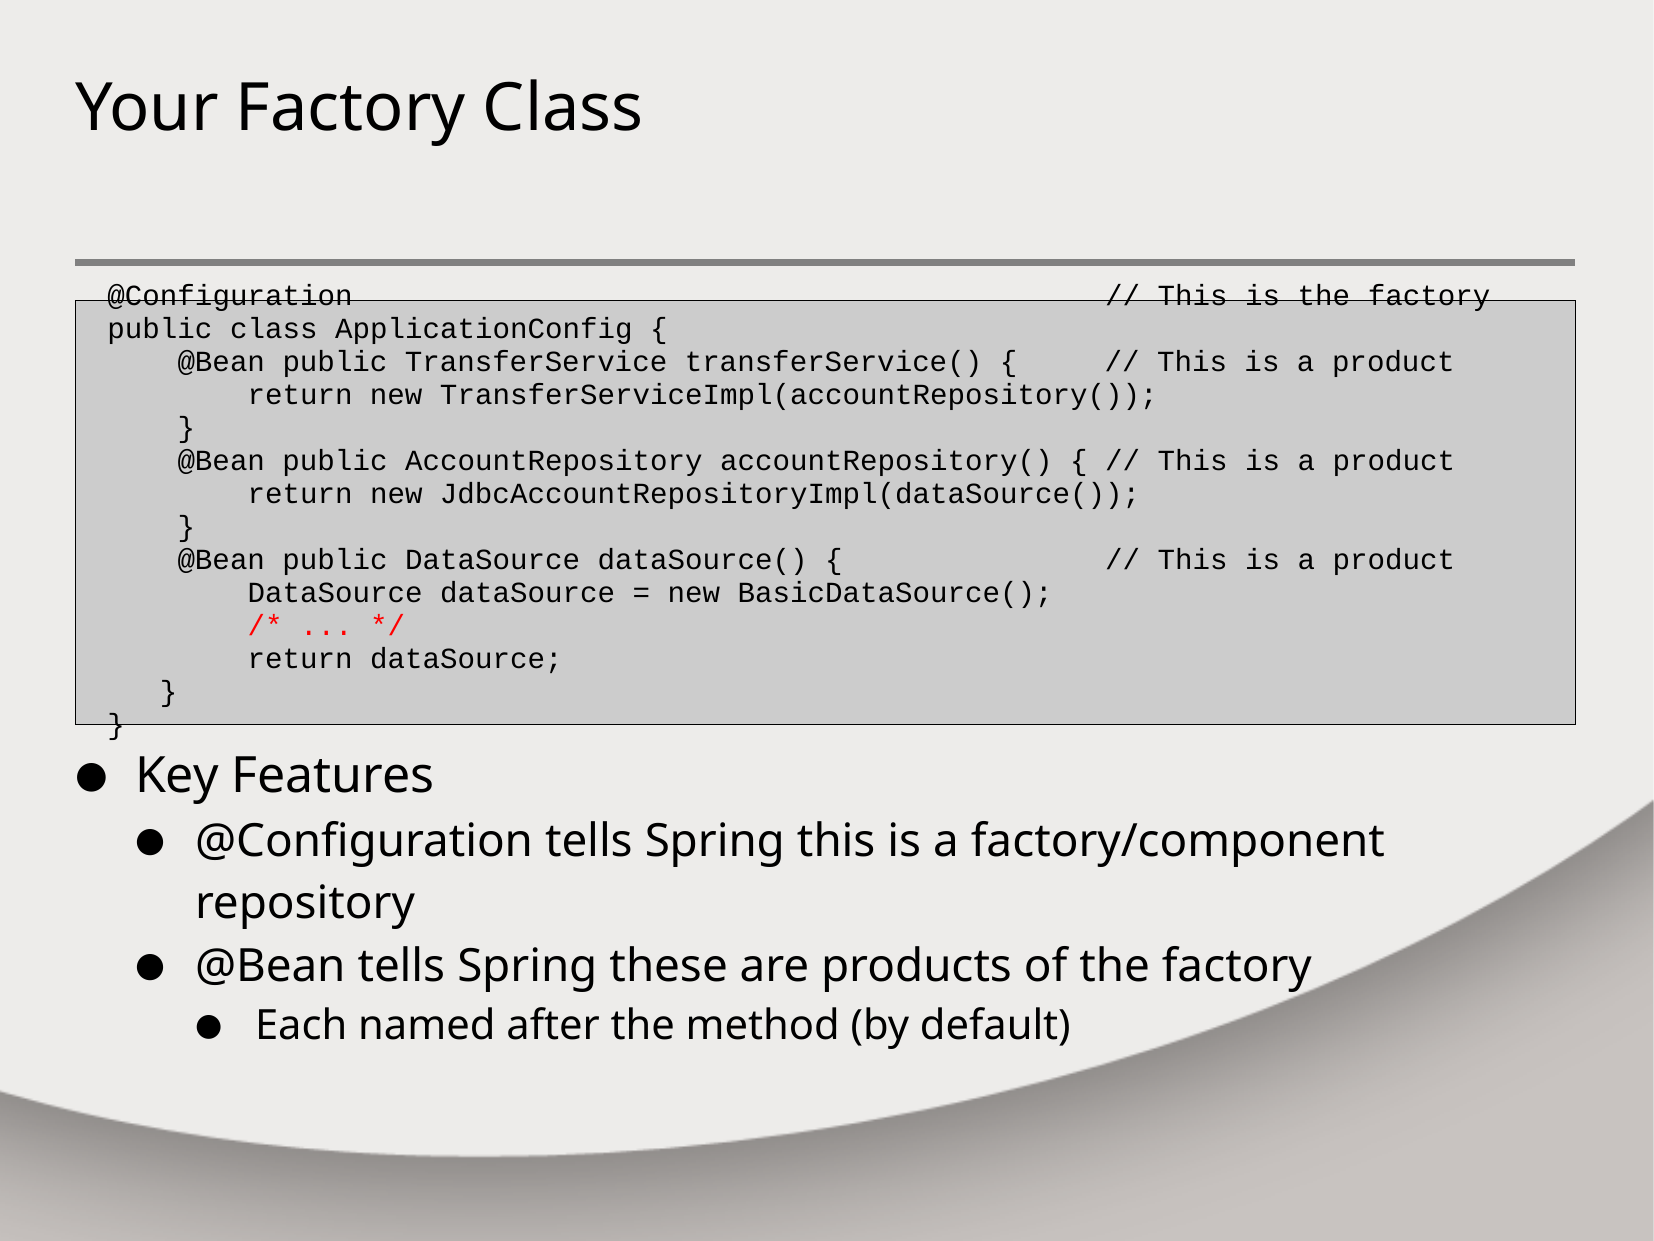

# Your Factory Class
@Configuration // This is the factory
public class ApplicationConfig {
 @Bean public TransferService transferService() { // This is a product
 return new TransferServiceImpl(accountRepository());
 }
 @Bean public AccountRepository accountRepository() { // This is a product
 return new JdbcAccountRepositoryImpl(dataSource());
 }
 @Bean public DataSource dataSource() { // This is a product
 DataSource dataSource = new BasicDataSource();
 /* ... */
 return dataSource;
 }
}
Key Features
@Configuration tells Spring this is a factory/component repository
@Bean tells Spring these are products of the factory
Each named after the method (by default)